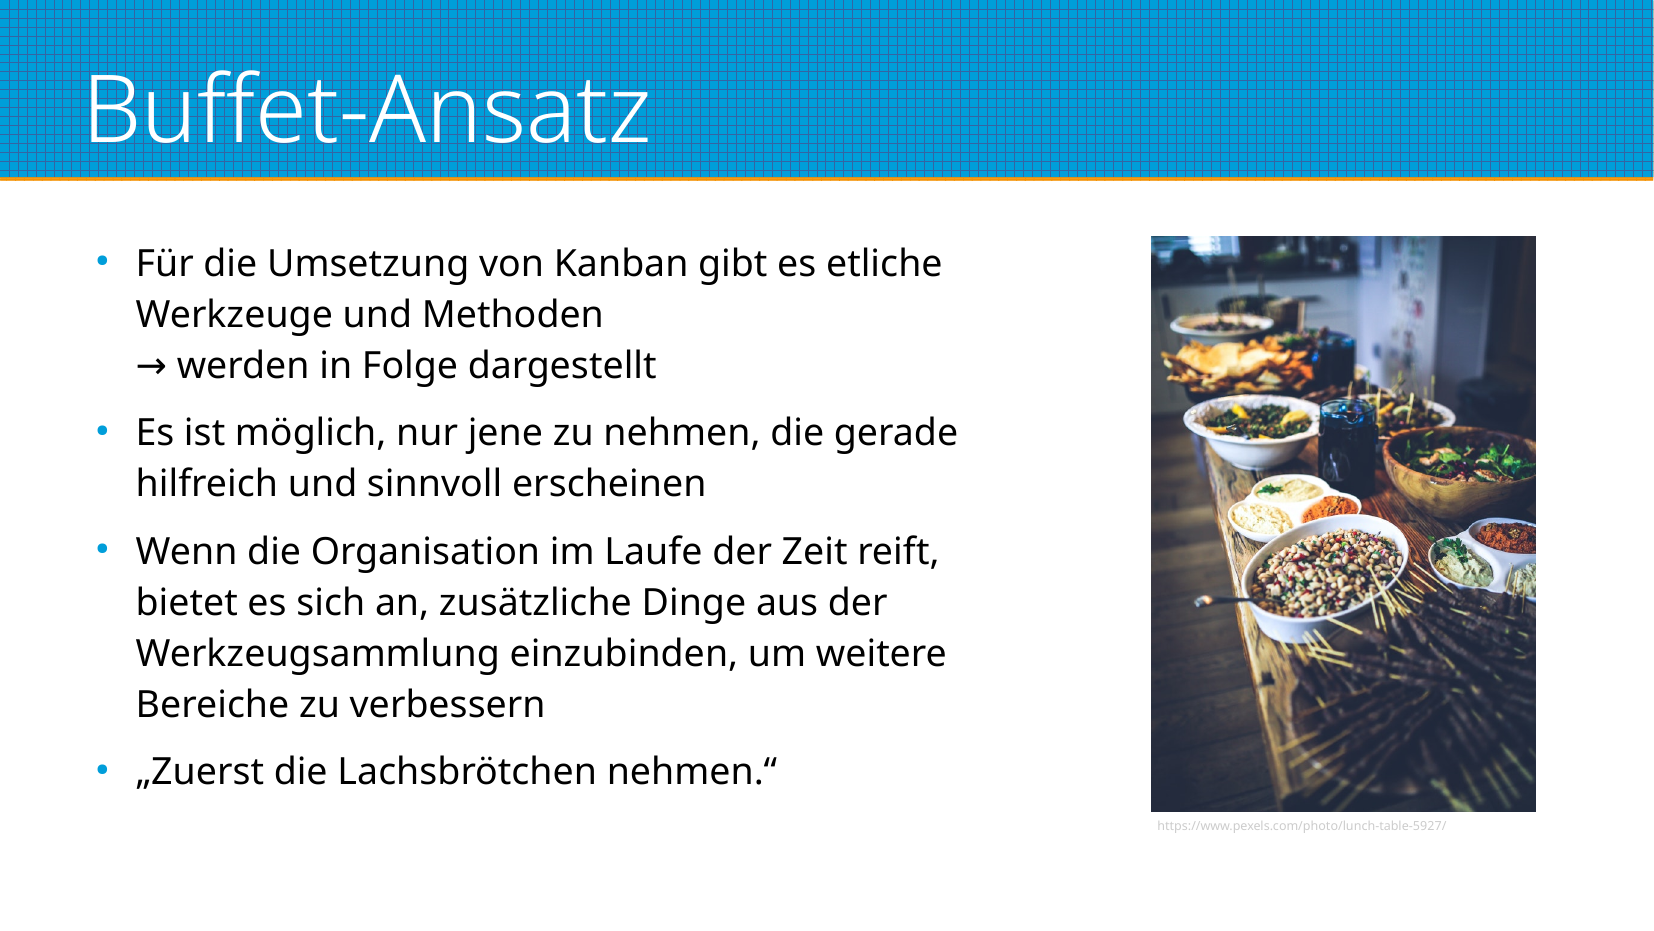

# Buffet-Ansatz
Für die Umsetzung von Kanban gibt es etliche Werkzeuge und Methoden
→ werden in Folge dargestellt
Es ist möglich, nur jene zu nehmen, die gerade hilfreich und sinnvoll erscheinen
Wenn die Organisation im Laufe der Zeit reift, bietet es sich an, zusätzliche Dinge aus der Werkzeugsammlung einzubinden, um weitere Bereiche zu verbessern
„Zuerst die Lachsbrötchen nehmen.“
https://www.pexels.com/photo/lunch-table-5927/